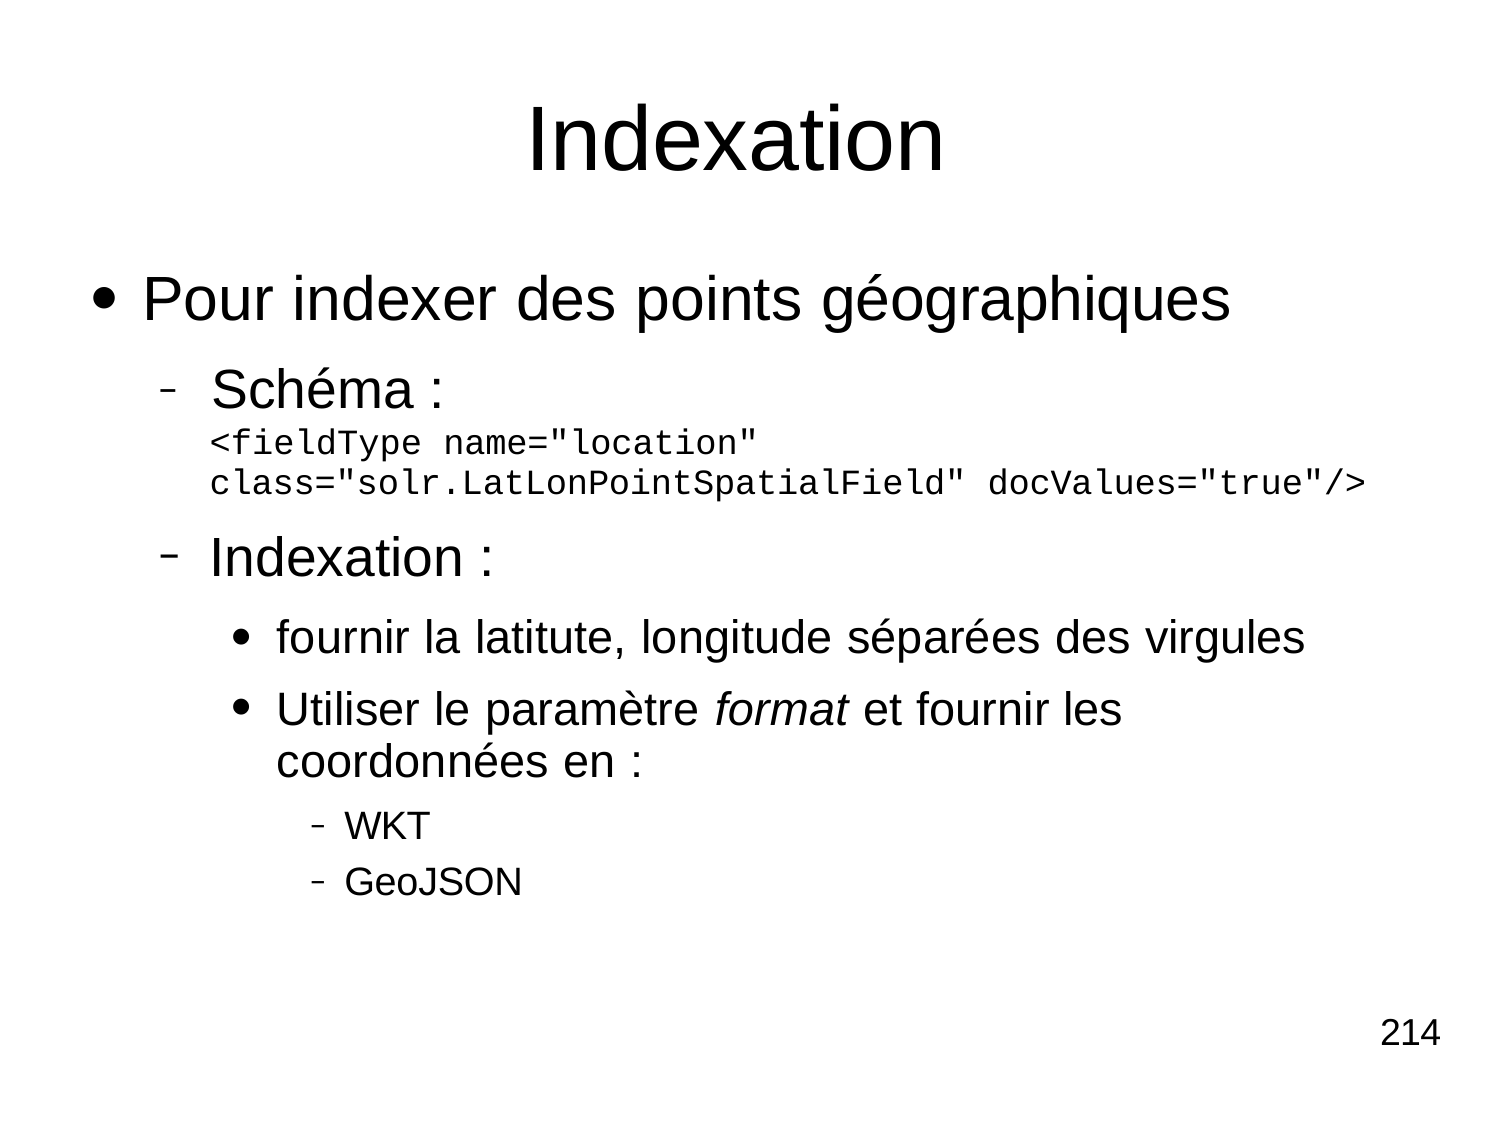

# Indexation
Pour indexer des points géographiques
●
–	Schéma :
<fieldType name="location" class="solr.LatLonPointSpatialField" docValues="true"/>
Indexation :
–
fournir la latitute, longitude séparées des virgules
Utiliser le paramètre format et fournir les coordonnées en :
●
●
WKT
GeoJSON
214